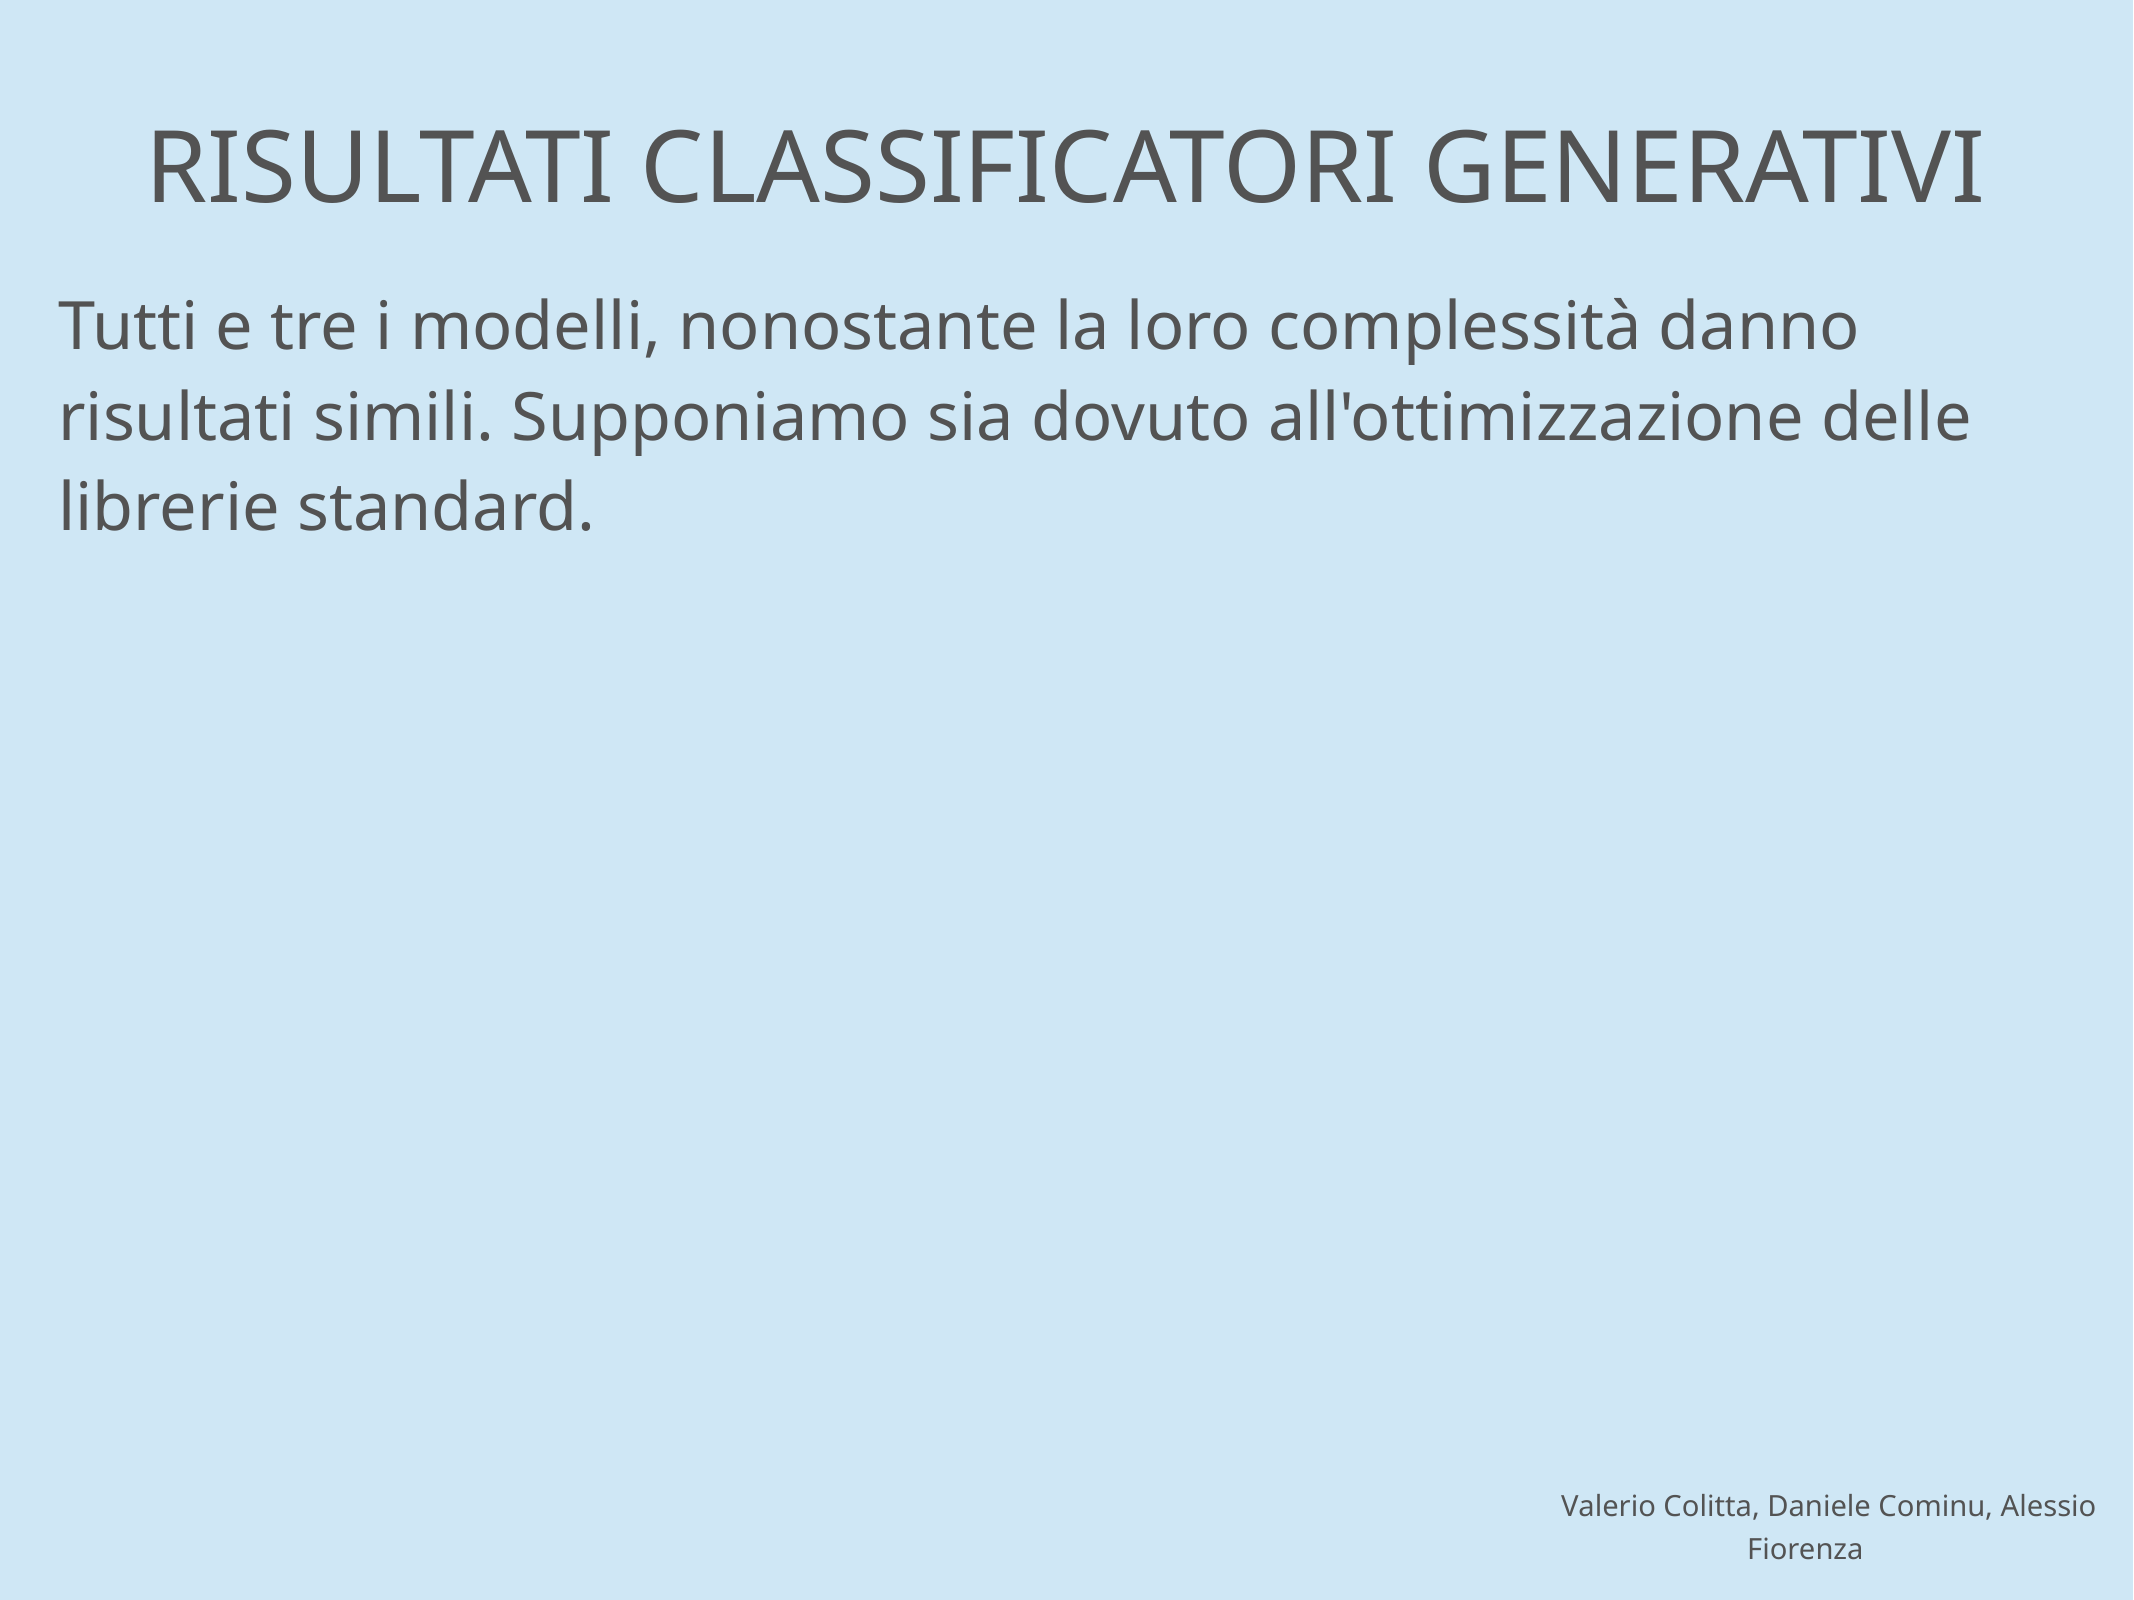

# RISULTATI CLASSIFICATORI GENERATIVI
Tutti e tre i modelli, nonostante la loro complessità danno risultati simili. Supponiamo sia dovuto all'ottimizzazione delle librerie standard.
Valerio Colitta, Daniele Cominu, Alessio Fiorenza